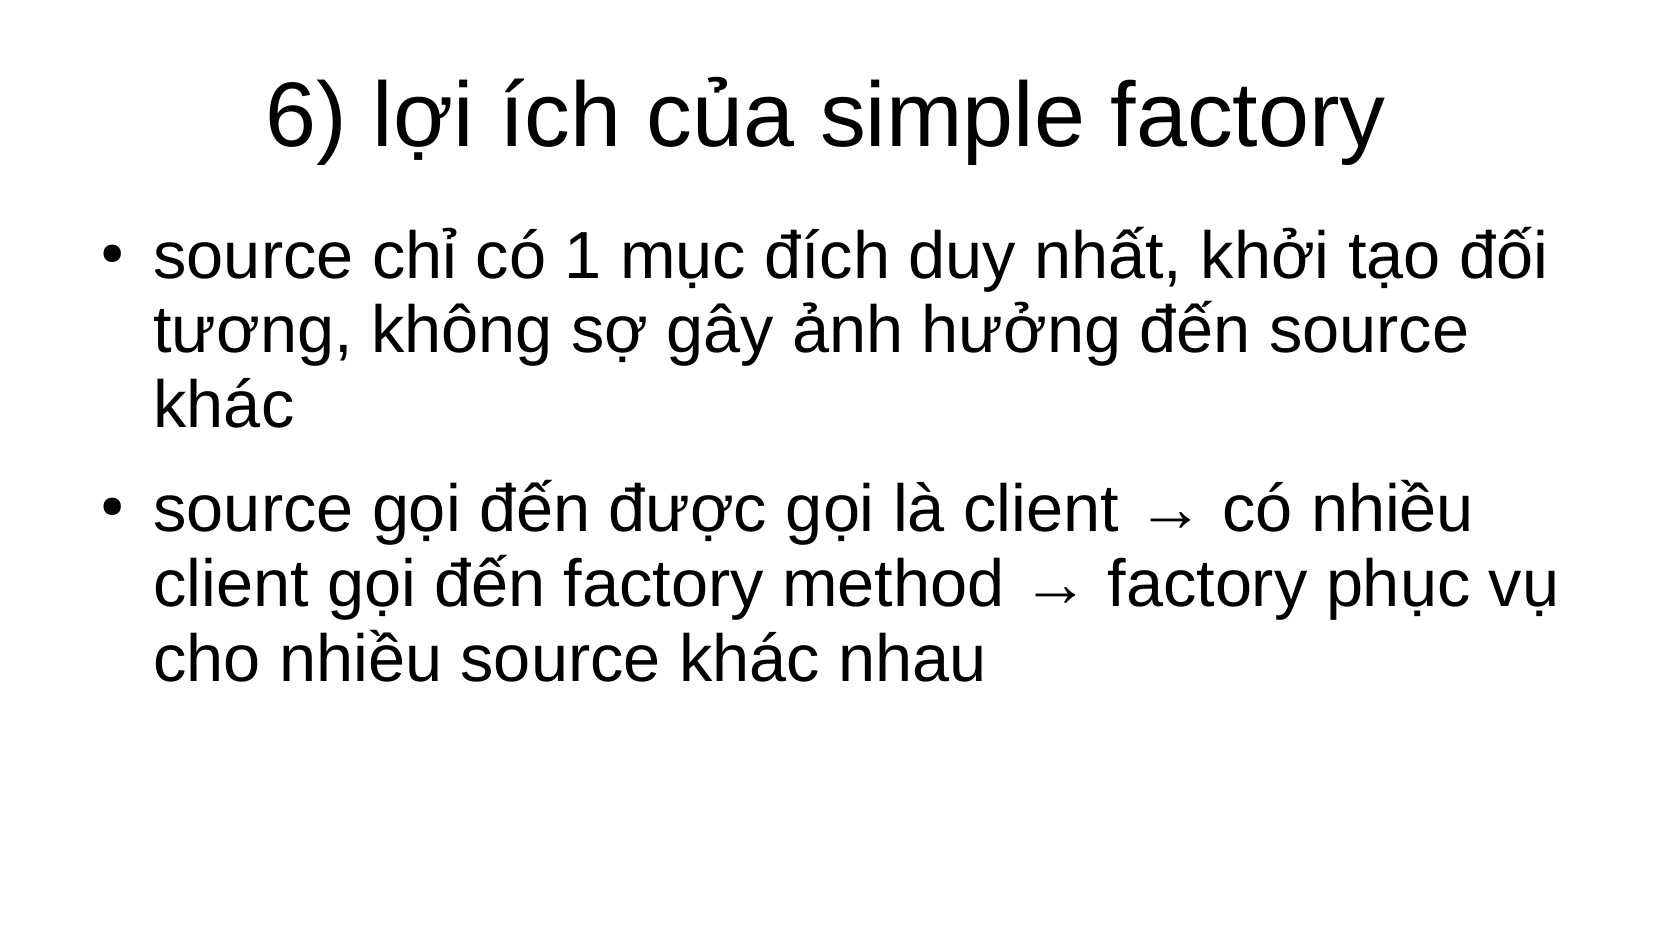

# 6) lợi ích của simple factory
source chỉ có 1 mục đích duy nhất, khởi tạo đối tương, không sợ gây ảnh hưởng đến source khác
source gọi đến được gọi là client → có nhiều client gọi đến factory method → factory phục vụ cho nhiều source khác nhau